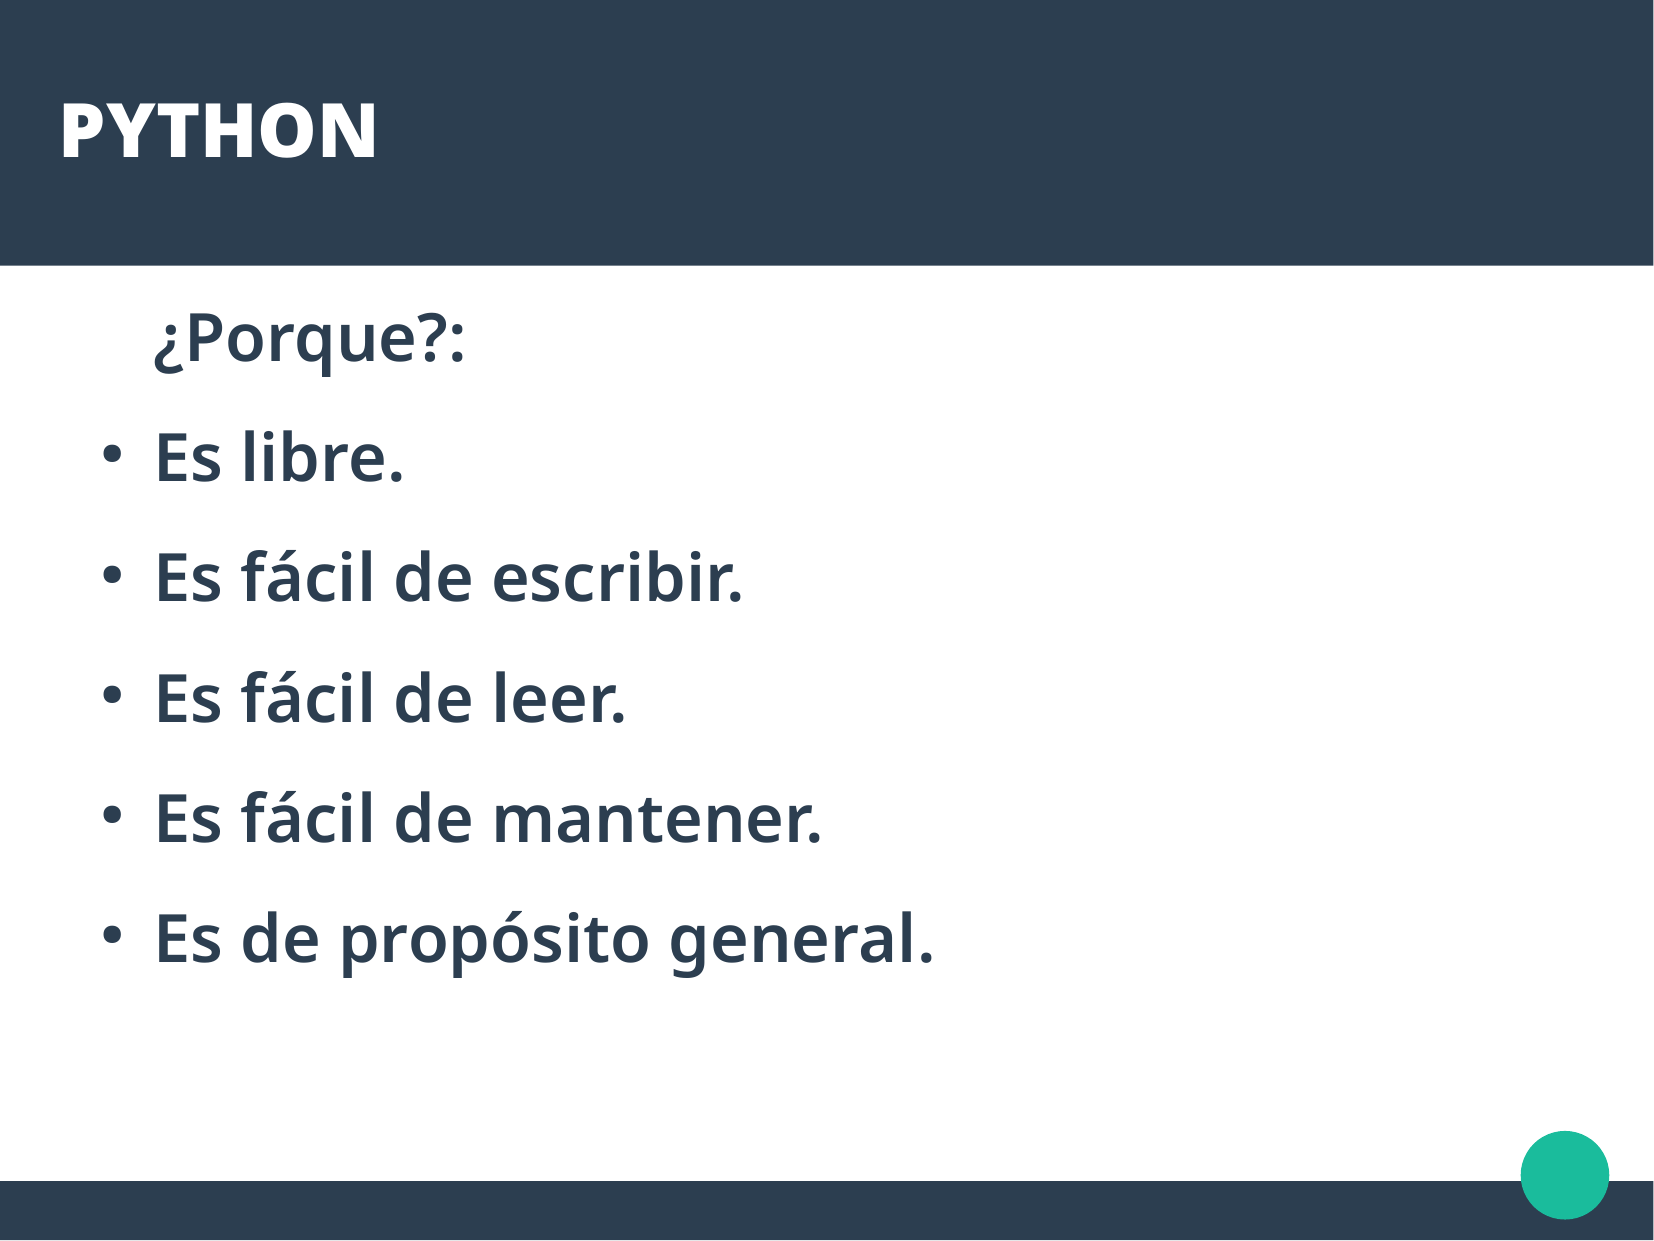

# PYTHON
¿Porque?:
Es libre.
Es fácil de escribir.
Es fácil de leer.
Es fácil de mantener.
Es de propósito general.